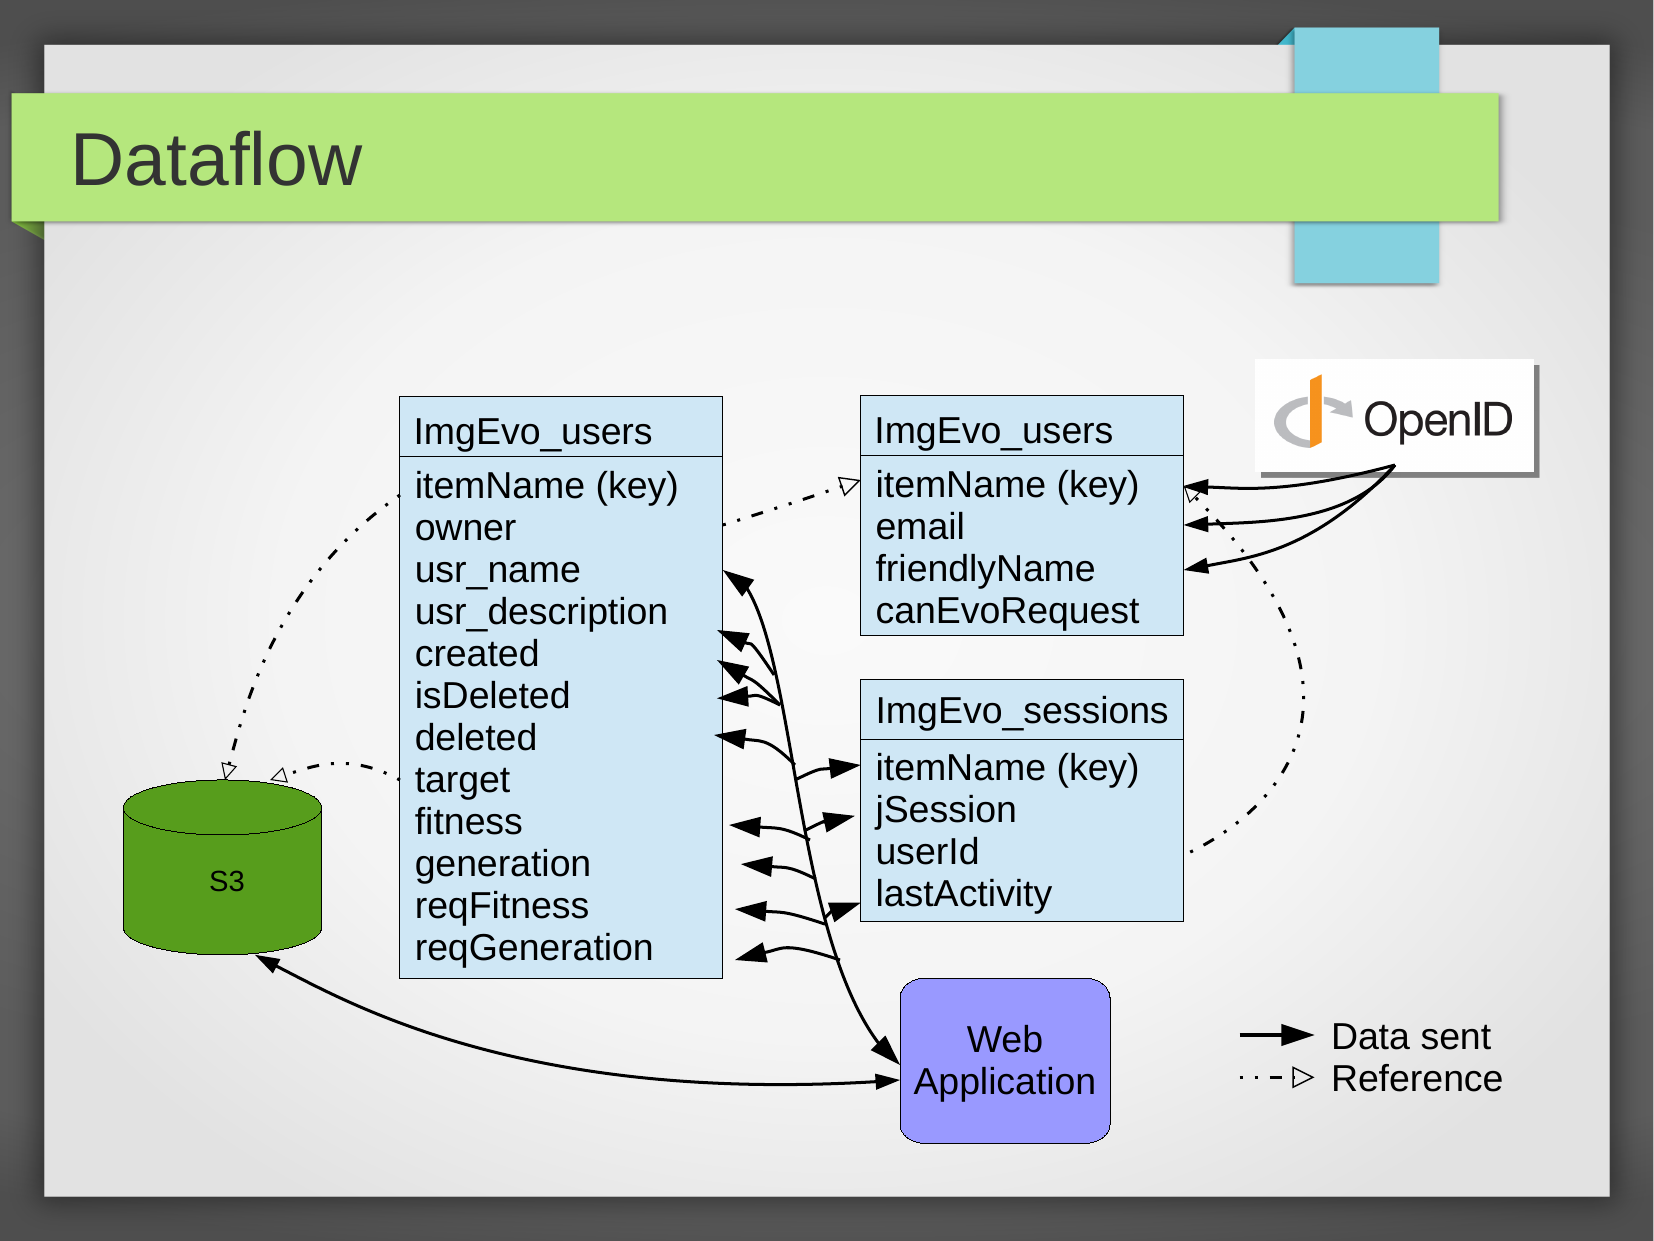

# Dataflow
ImgEvo_users
itemName (key)
email
friendlyName
canEvoRequest
ImgEvo_users
itemName (key)
owner
usr_name
usr_description
created
isDeleted
deleted
target
fitness
generation
reqFitness
reqGeneration
ImgEvo_sessions
itemName (key)
jSession
userId
lastActivity
S3
Web
Application
Data sent
Reference